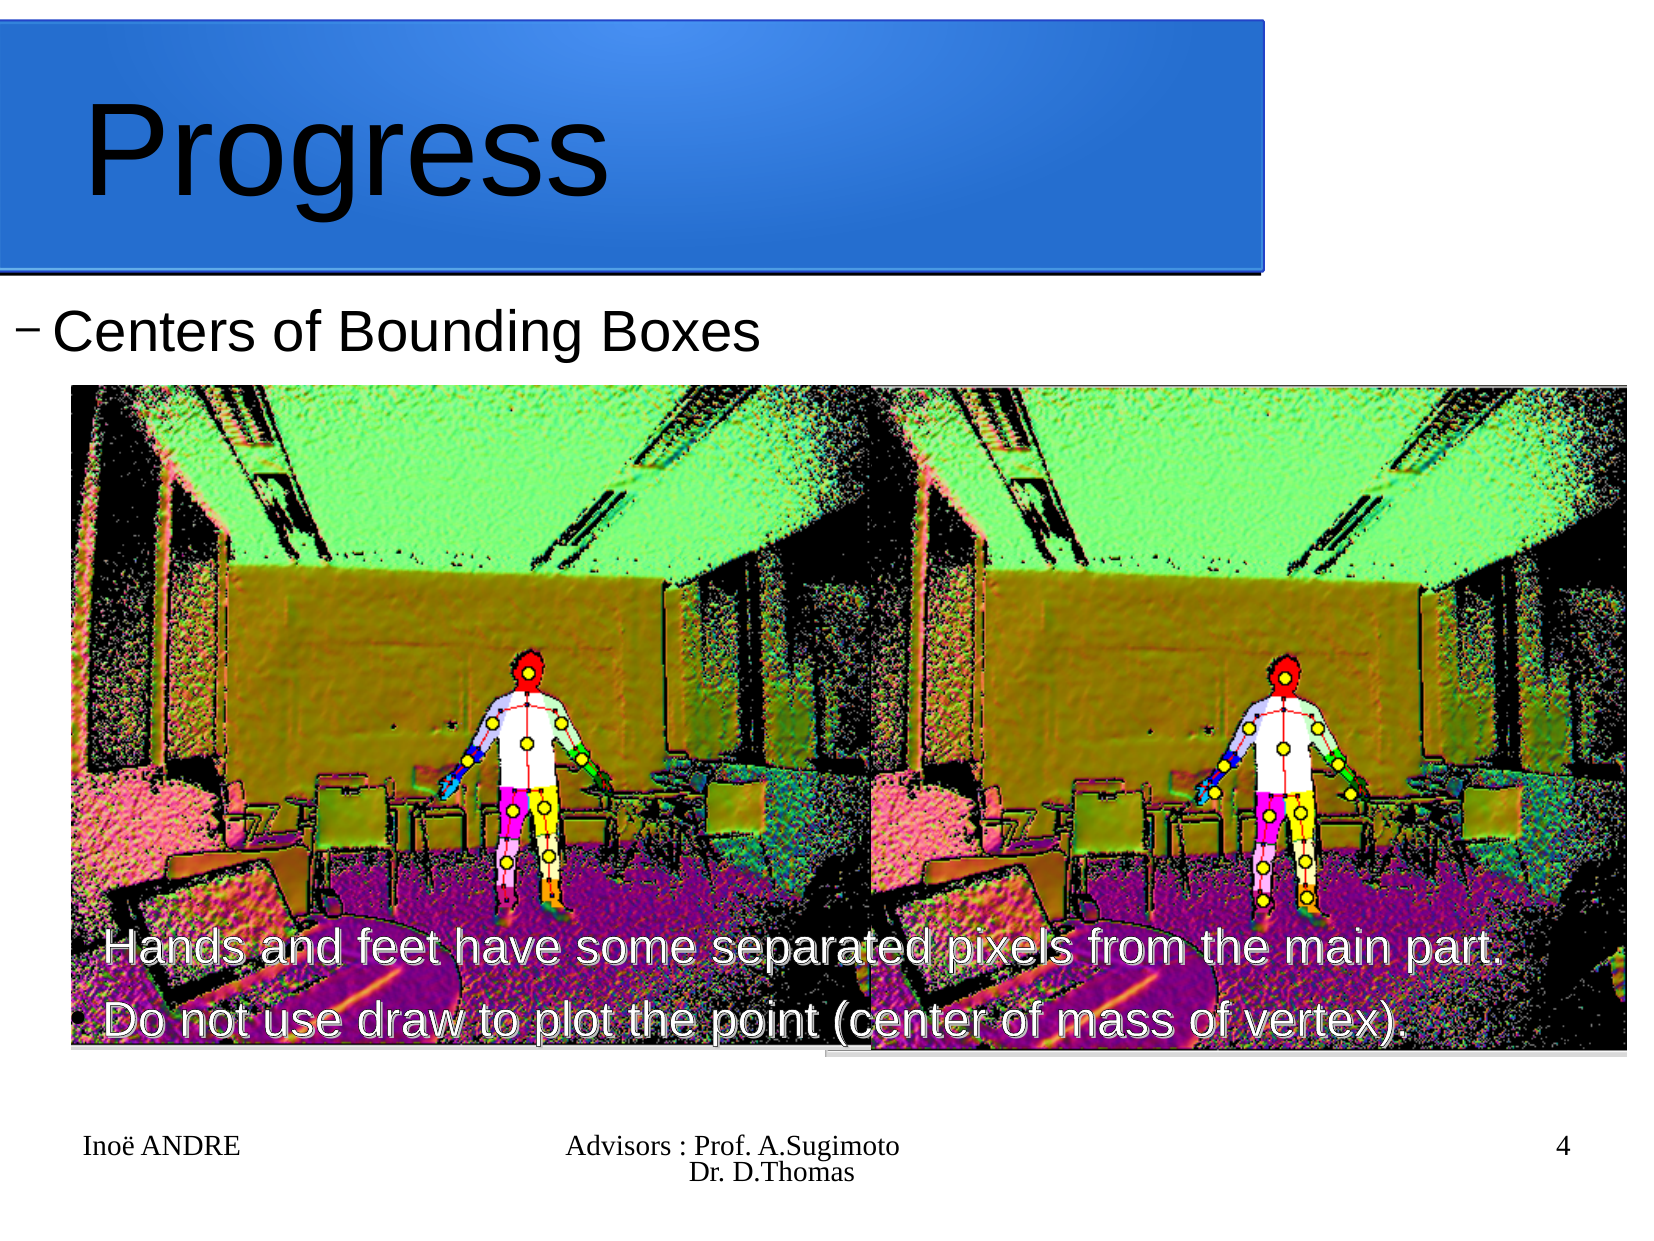

# Progress
Centers of Bounding Boxes
Hands and feet have some separated pixels from the main part.
Do not use draw to plot the point (center of mass of vertex).
Inoë ANDRE
Advisors : Prof. A.Sugimoto Dr. D.Thomas
4